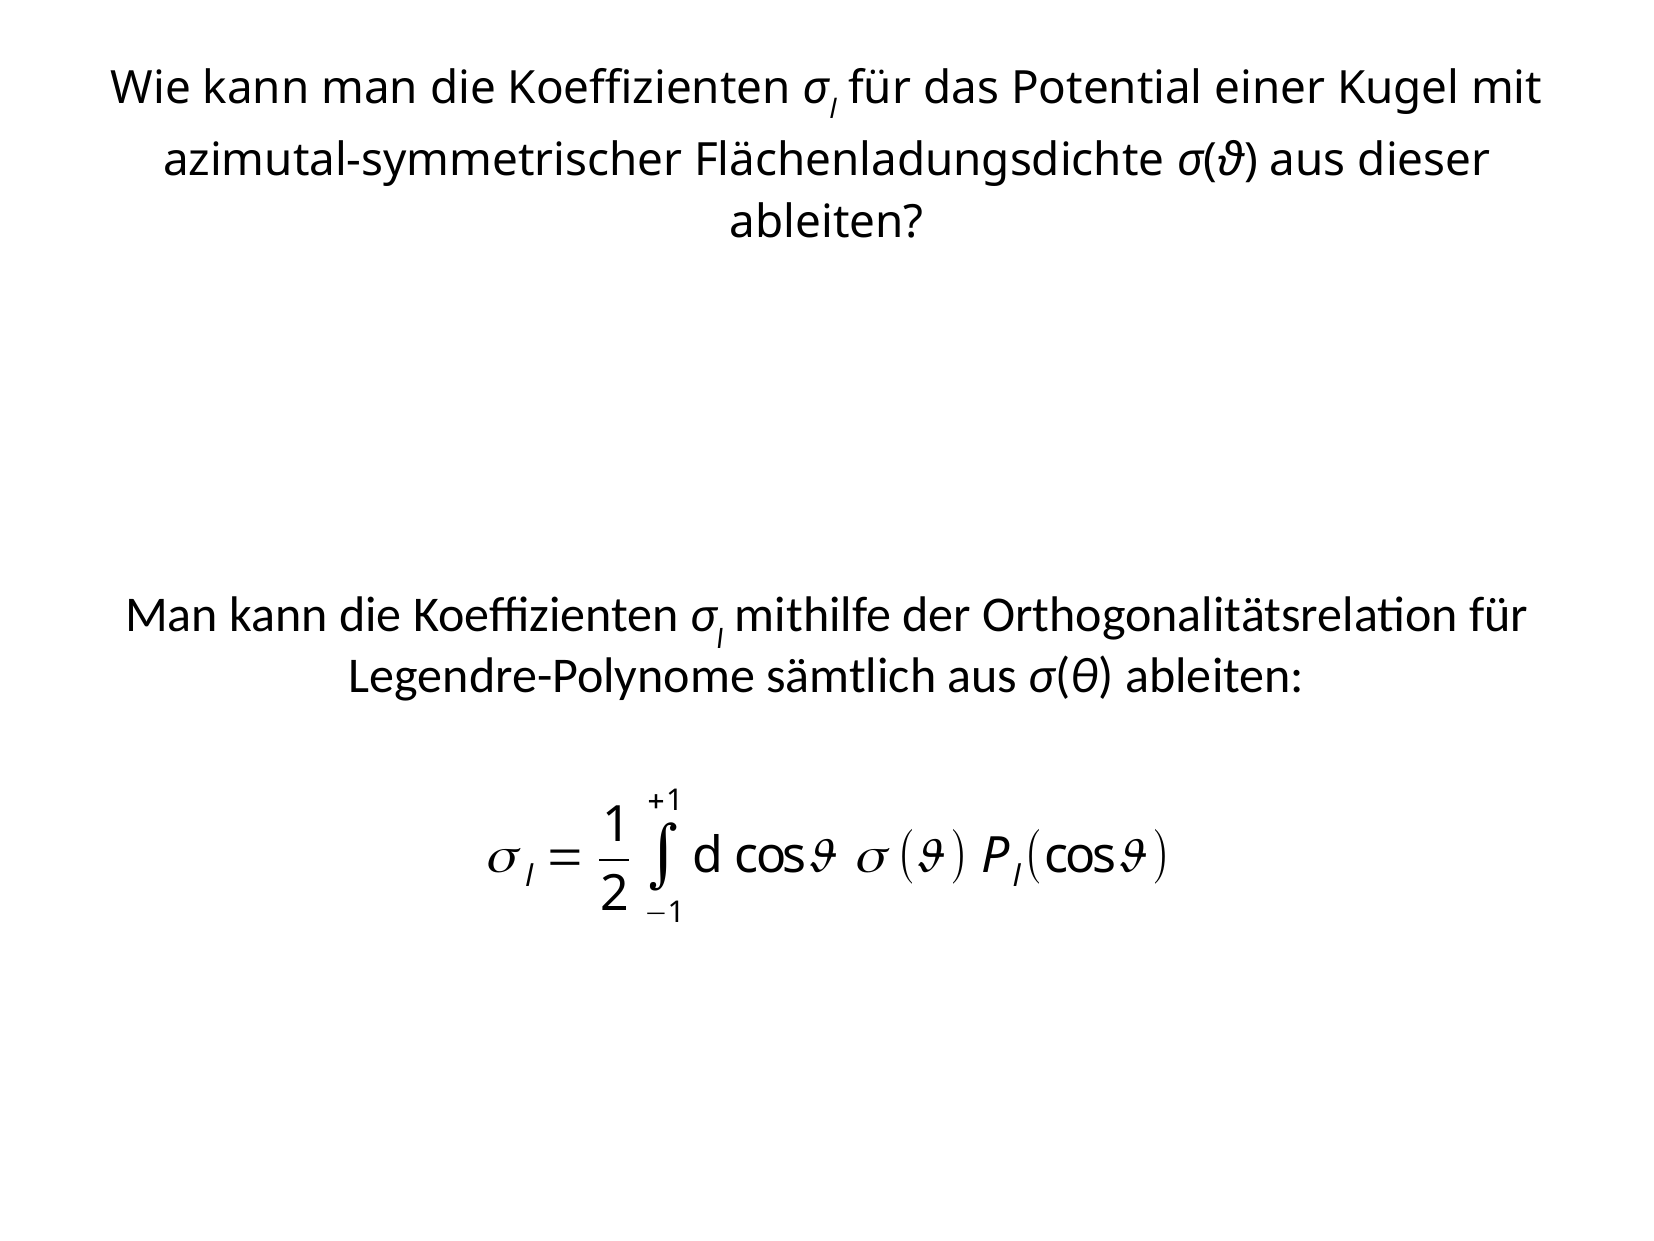

# Wie kann man die Koeffizienten σl für das Potential einer Kugel mit azimutal-symmetrischer Flächenladungsdichte σ(ϑ) aus dieser ableiten?
Man kann die Koeffizienten σl mithilfe der Orthogonalitätsrelation für Legendre-Polynome sämtlich aus σ(θ) ableiten: